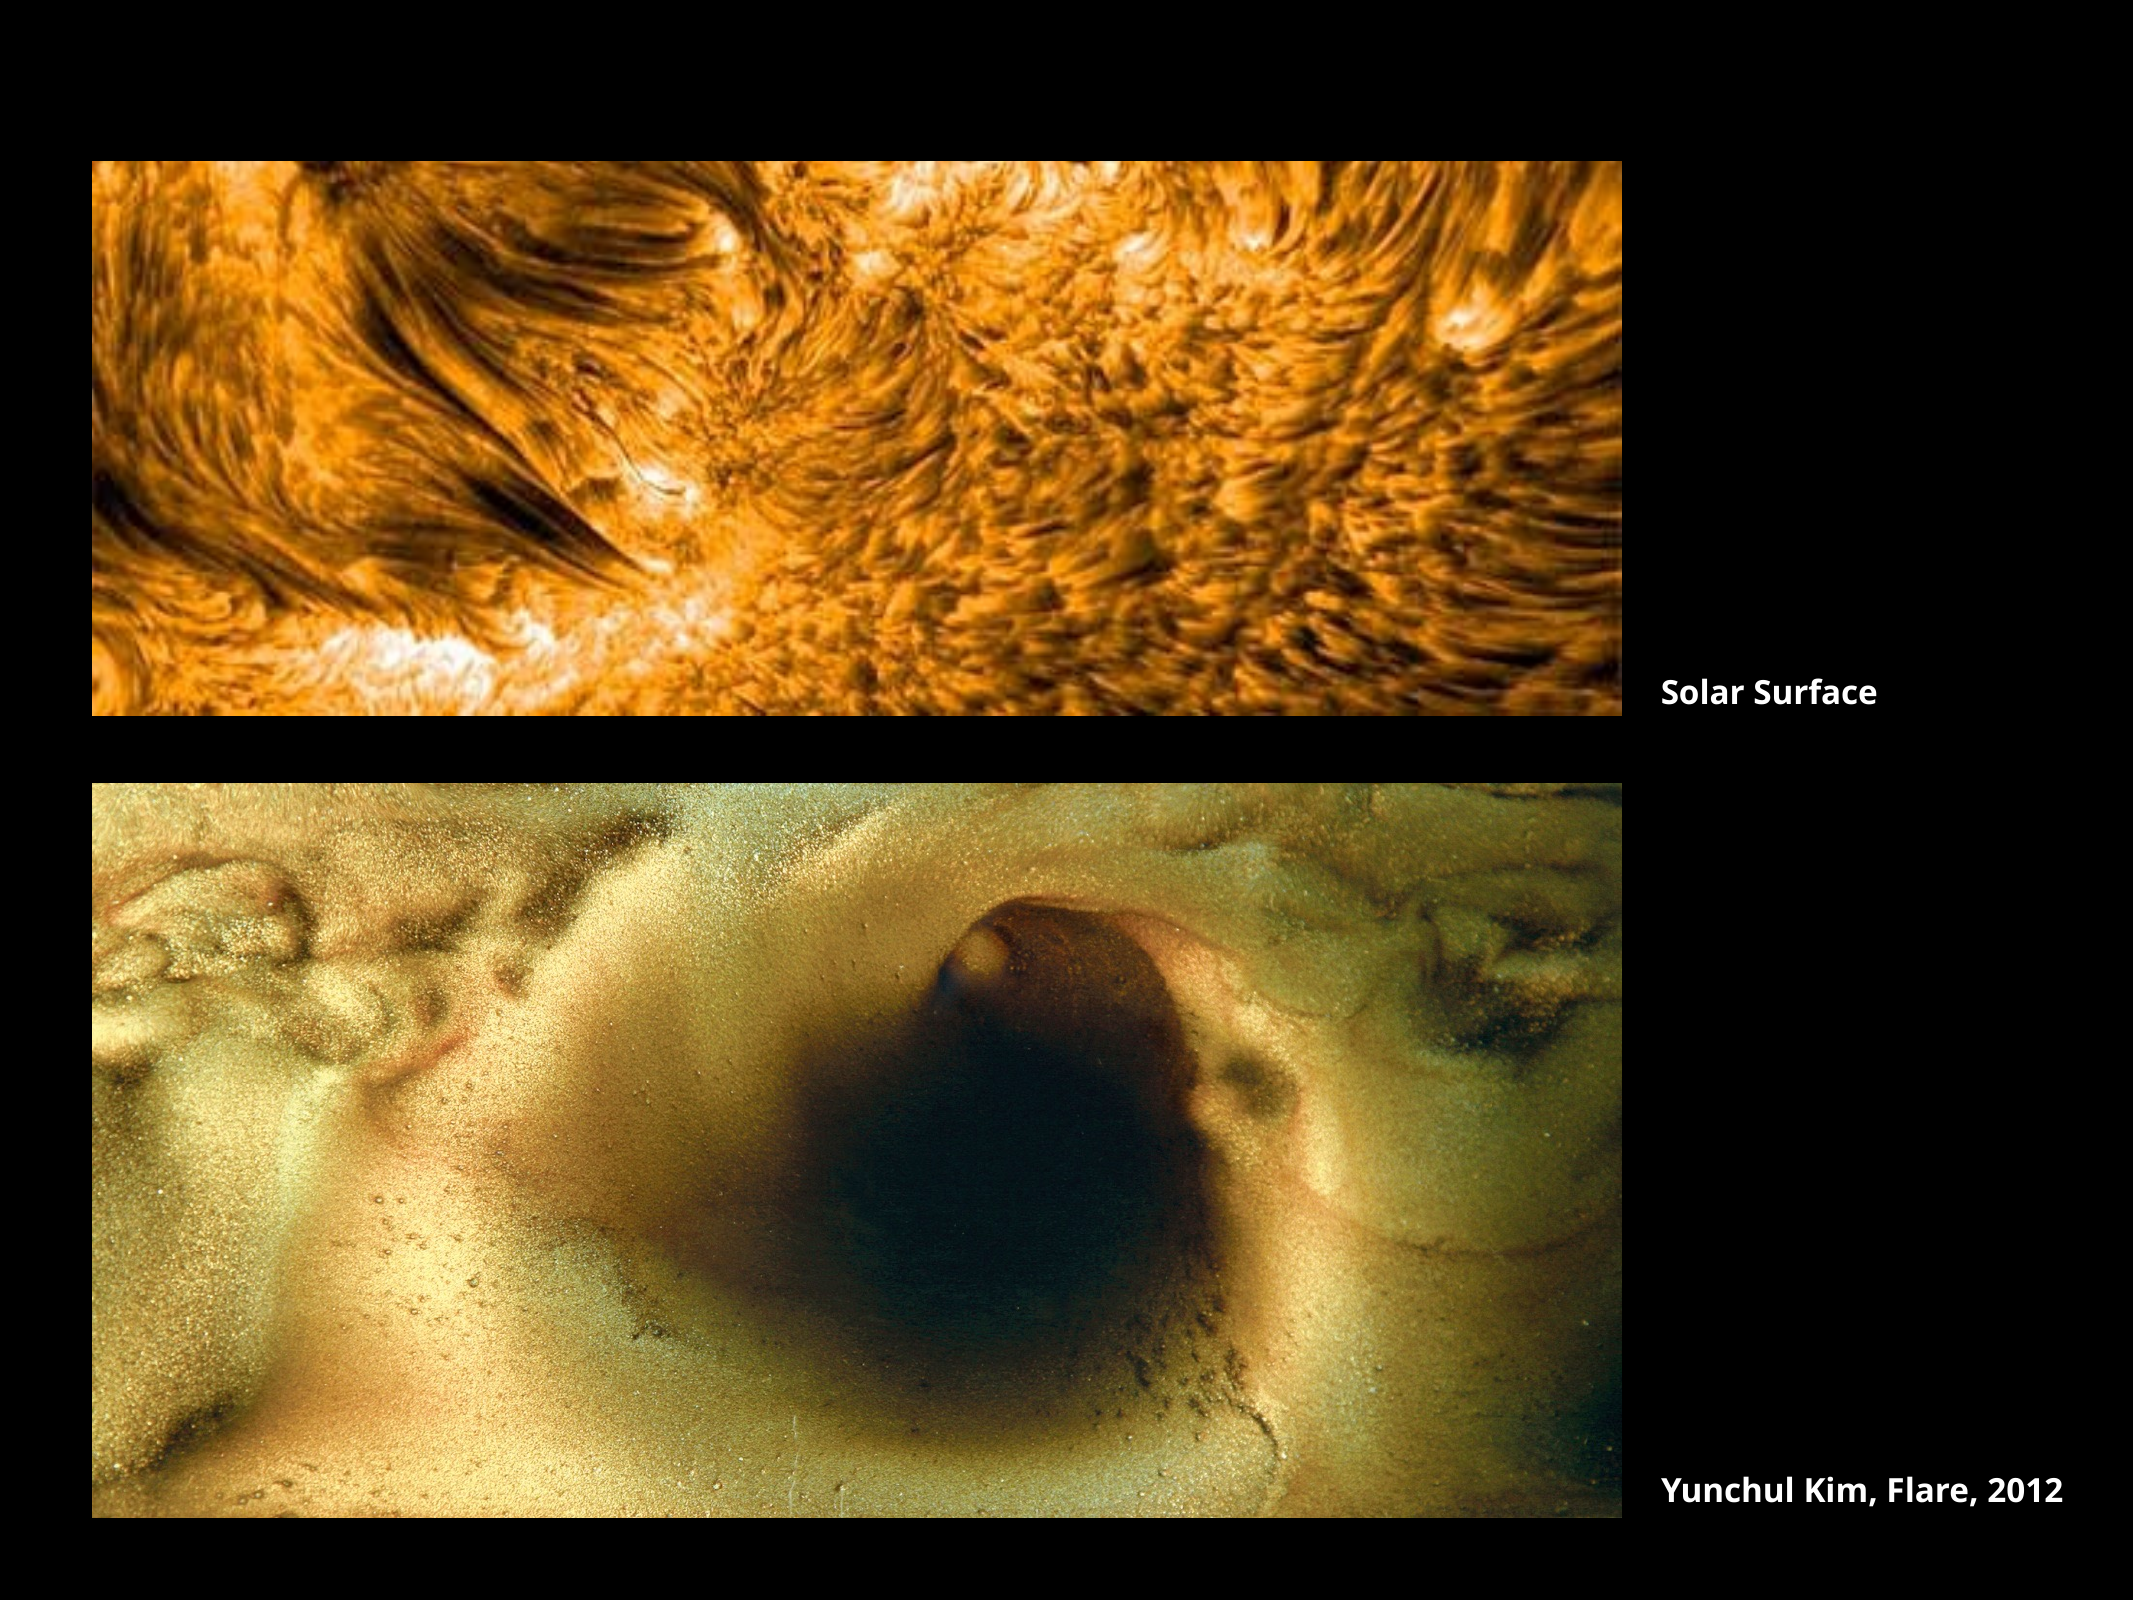

# Solar Surface
Yunchul Kim, Flare, 2012